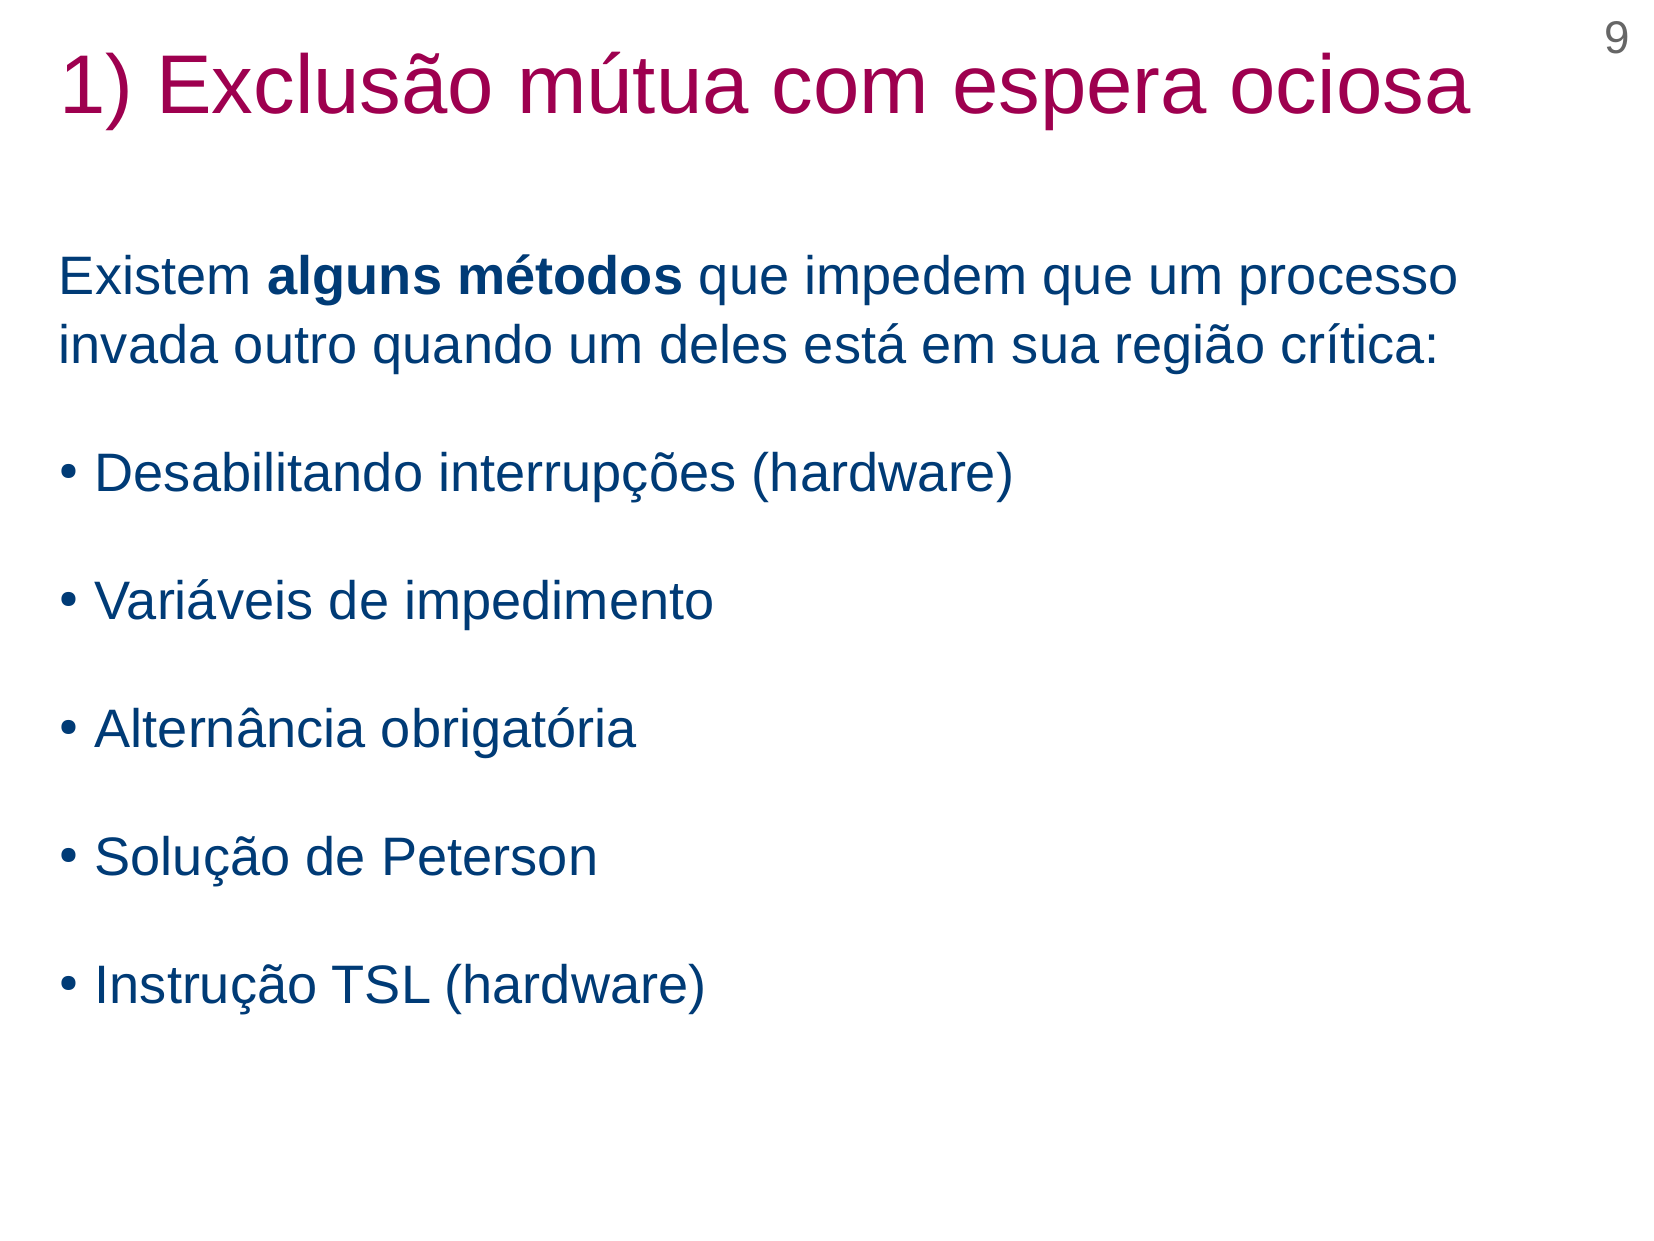

9
# 1) Exclusão mútua com espera ociosa
Existem alguns métodos que impedem que um processo invada outro quando um deles está em sua região crítica:
Desabilitando interrupções (hardware)
Variáveis de impedimento
Alternância obrigatória
Solução de Peterson
Instrução TSL (hardware)